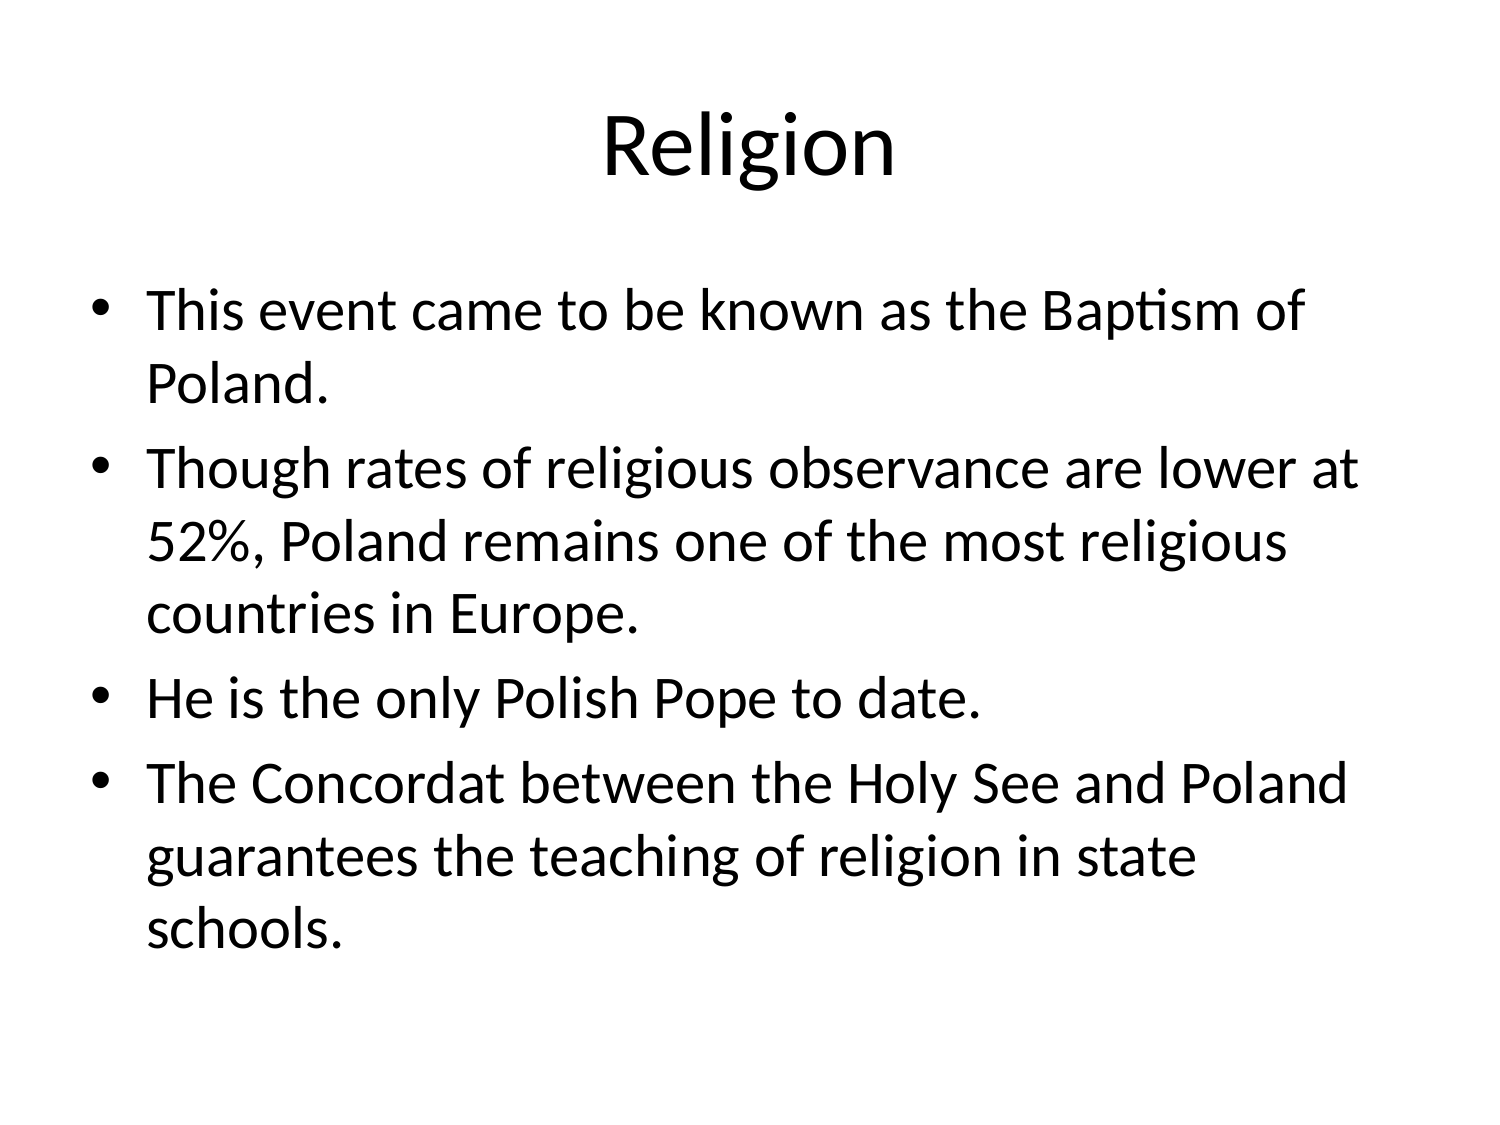

# Religion
This event came to be known as the Baptism of Poland.
Though rates of religious observance are lower at 52%, Poland remains one of the most religious countries in Europe.
He is the only Polish Pope to date.
The Concordat between the Holy See and Poland guarantees the teaching of religion in state schools.